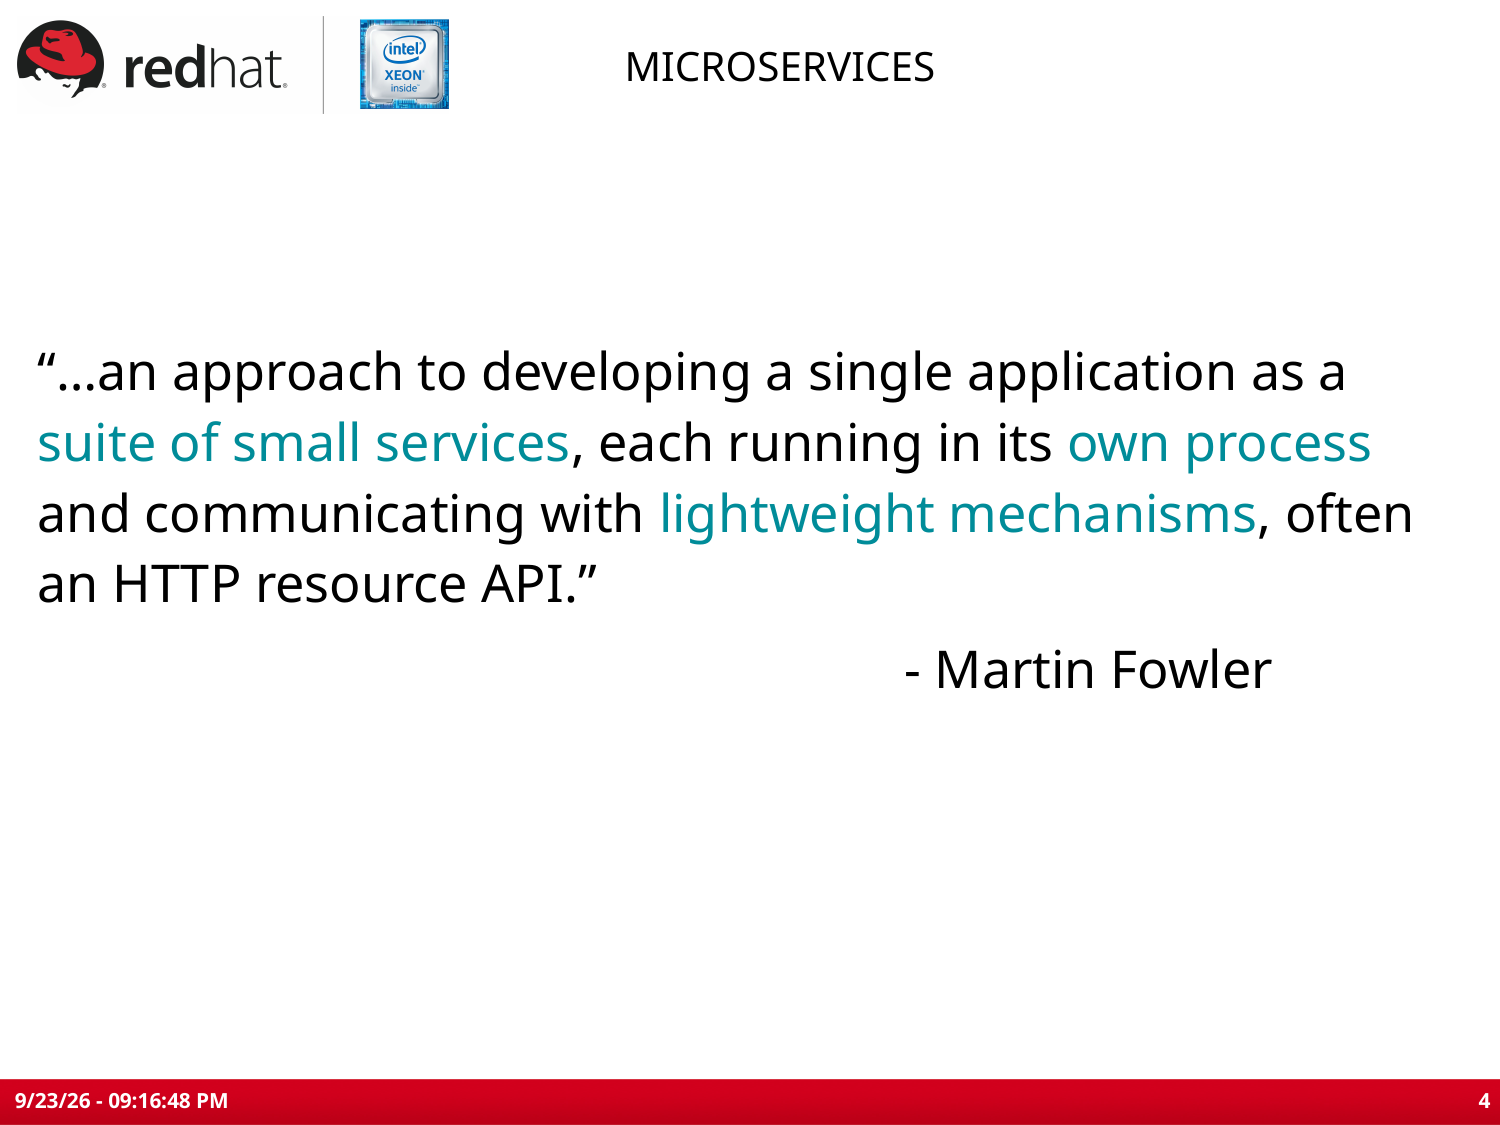

# MICROSERVICES
“…an approach to developing a single application as a suite of small services, each running in its own process and communicating with lightweight mechanisms, often an HTTP resource API.”
 - Martin Fowler
Source: http://martinfowler.com/bliki/MicroservicePremium.html